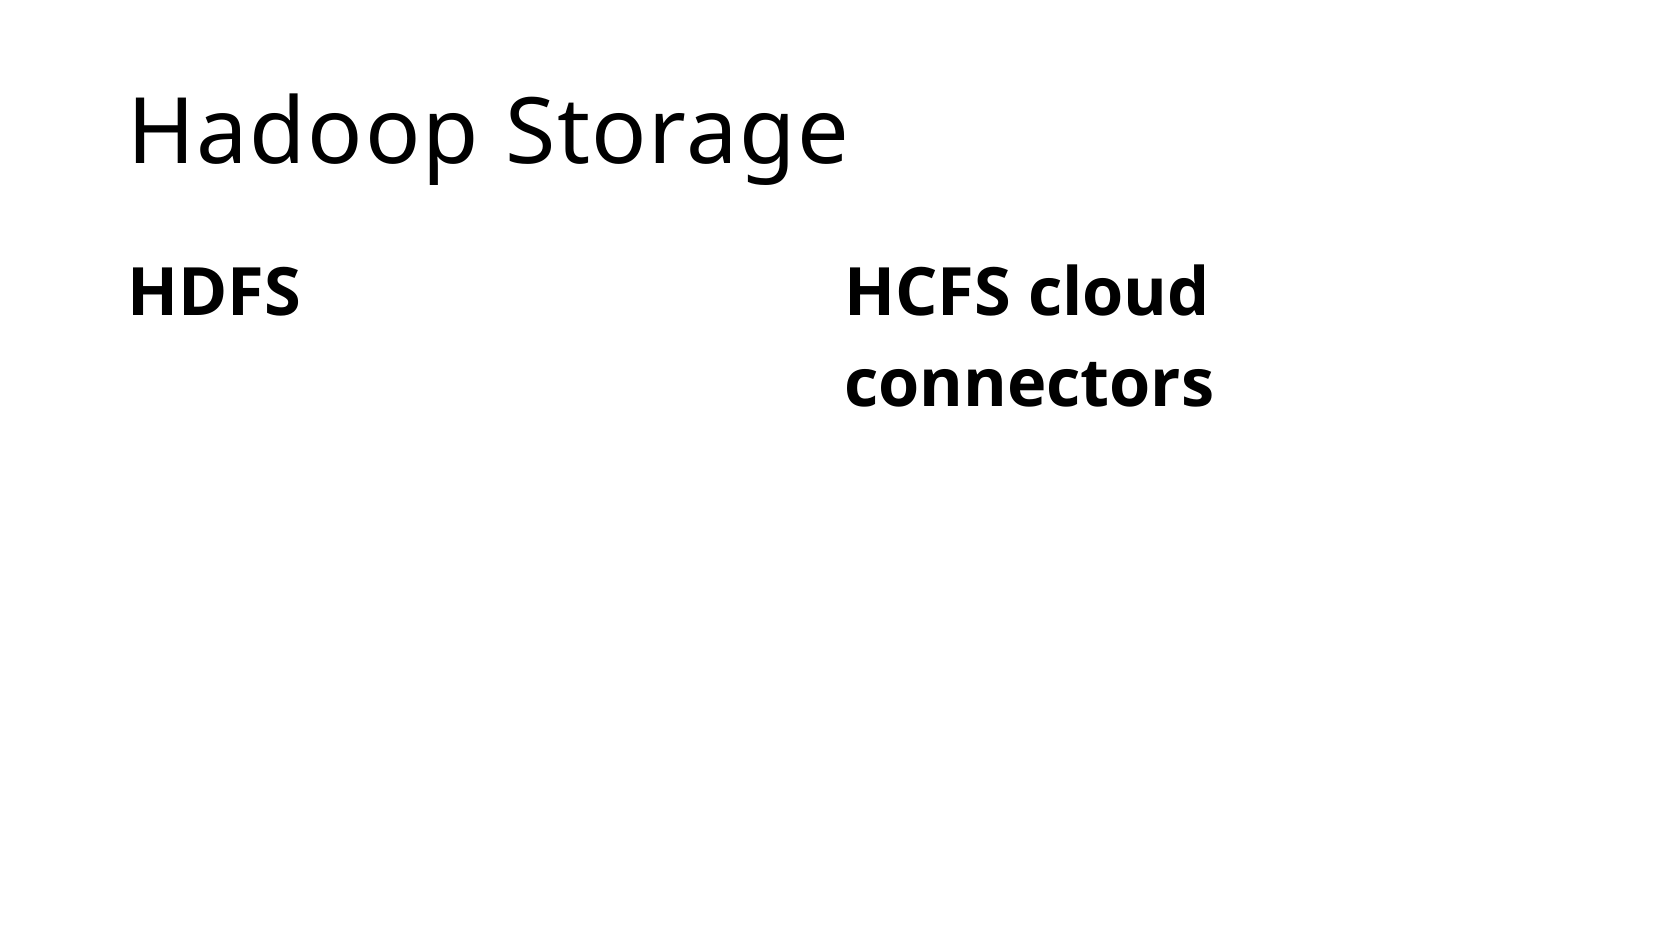

# Hadoop Storage
HDFS
HCFS cloud connectors